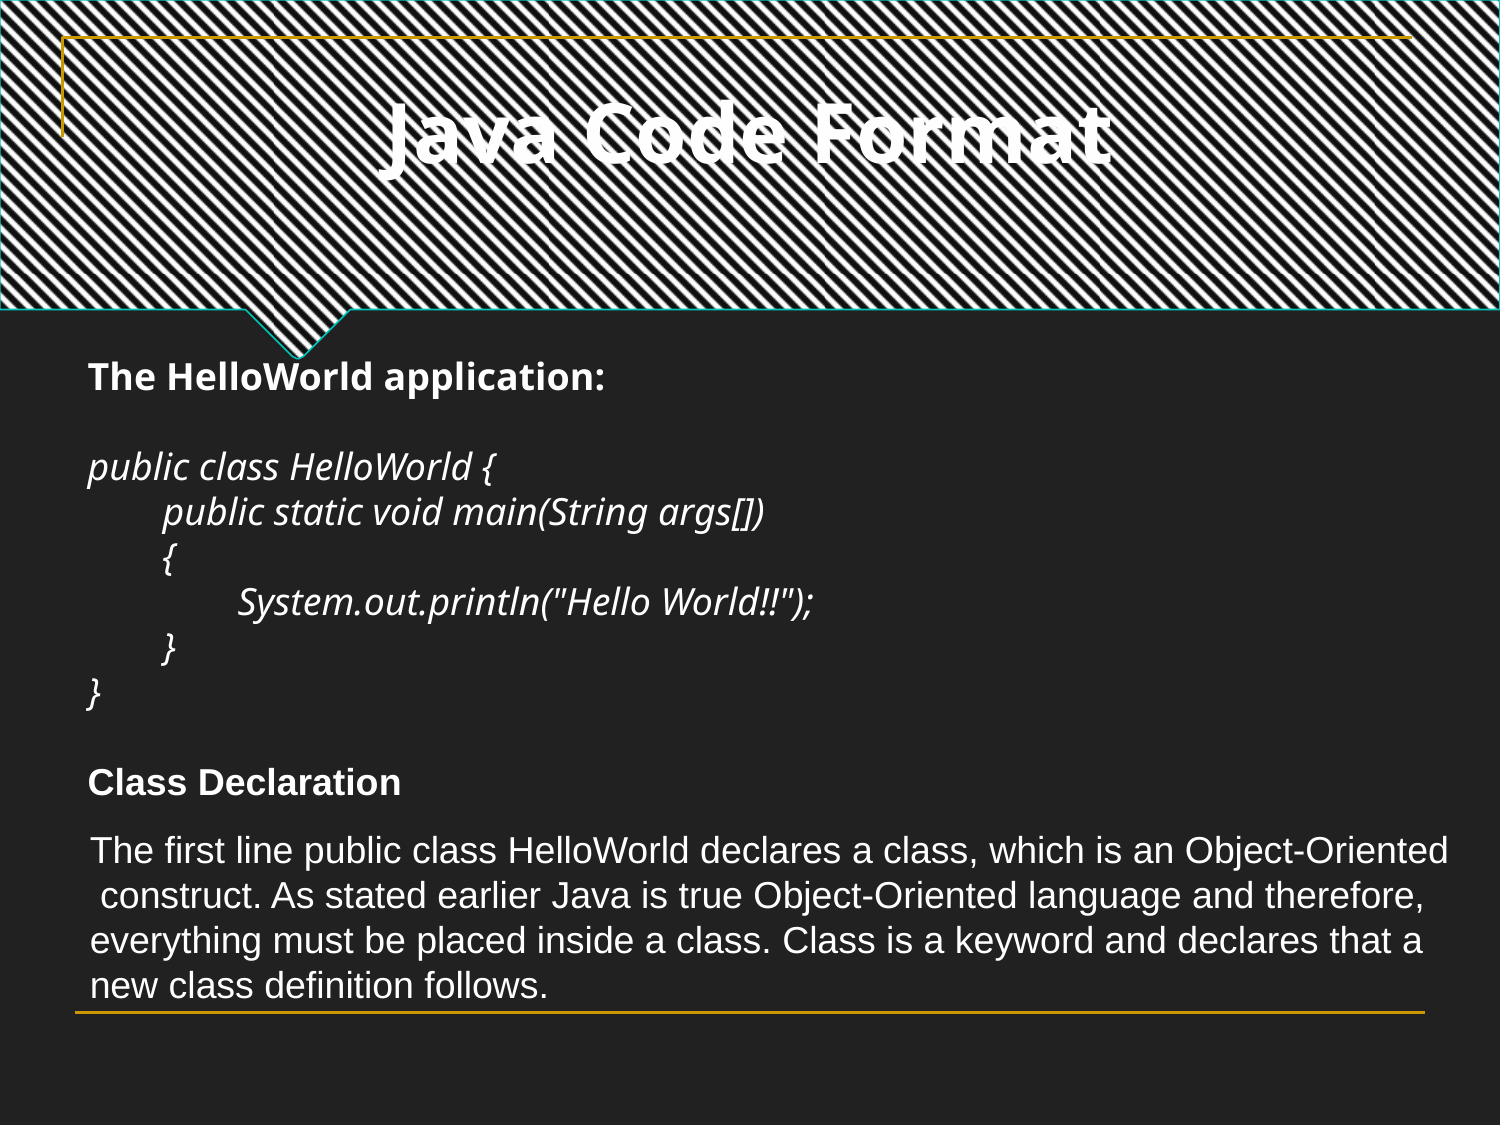

# Java Code Format
The HelloWorld application:
public class HelloWorld {
	public static void main(String args[])
	{
		System.out.println("Hello World!!");
	}
}
Class Declaration
The first line public class HelloWorld declares a class, which is an Object-Oriented construct. As stated earlier Java is true Object-Oriented language and therefore, everything must be placed inside a class. Class is a keyword and declares that a new class definition follows.